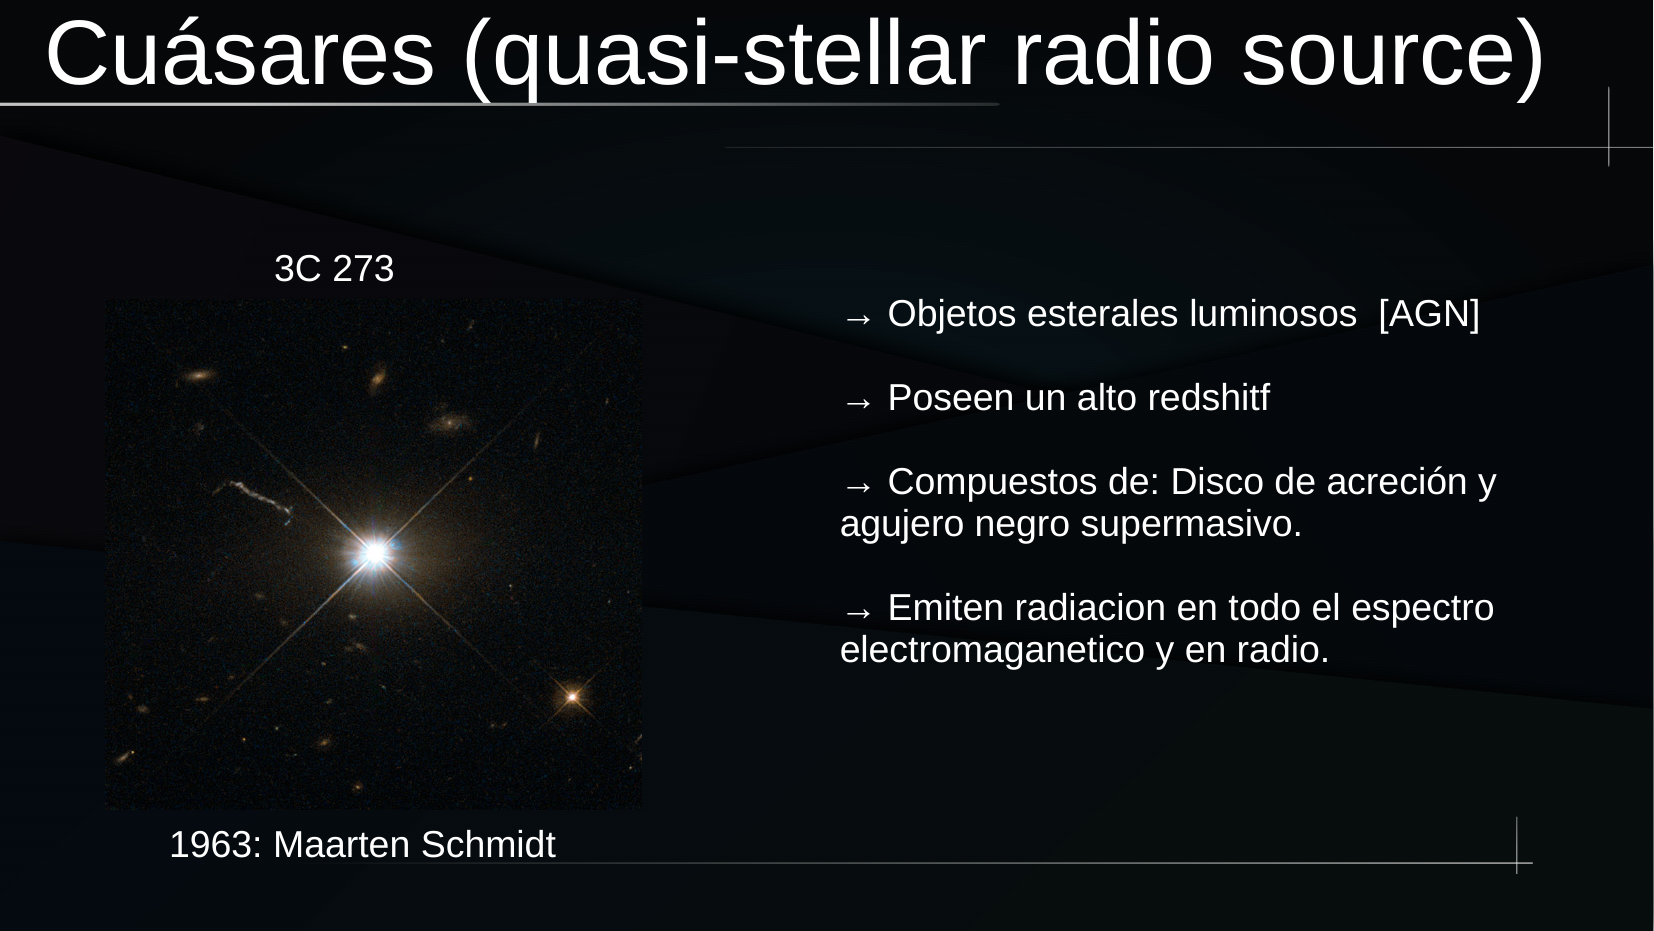

# Cuásares (quasi-stellar radio source)
3C 273
→ Objetos esterales luminosos [AGN]
→ Poseen un alto redshitf
→ Compuestos de: Disco de acreción y agujero negro supermasivo.
→ Emiten radiacion en todo el espectro electromaganetico y en radio.
1963: Maarten Schmidt